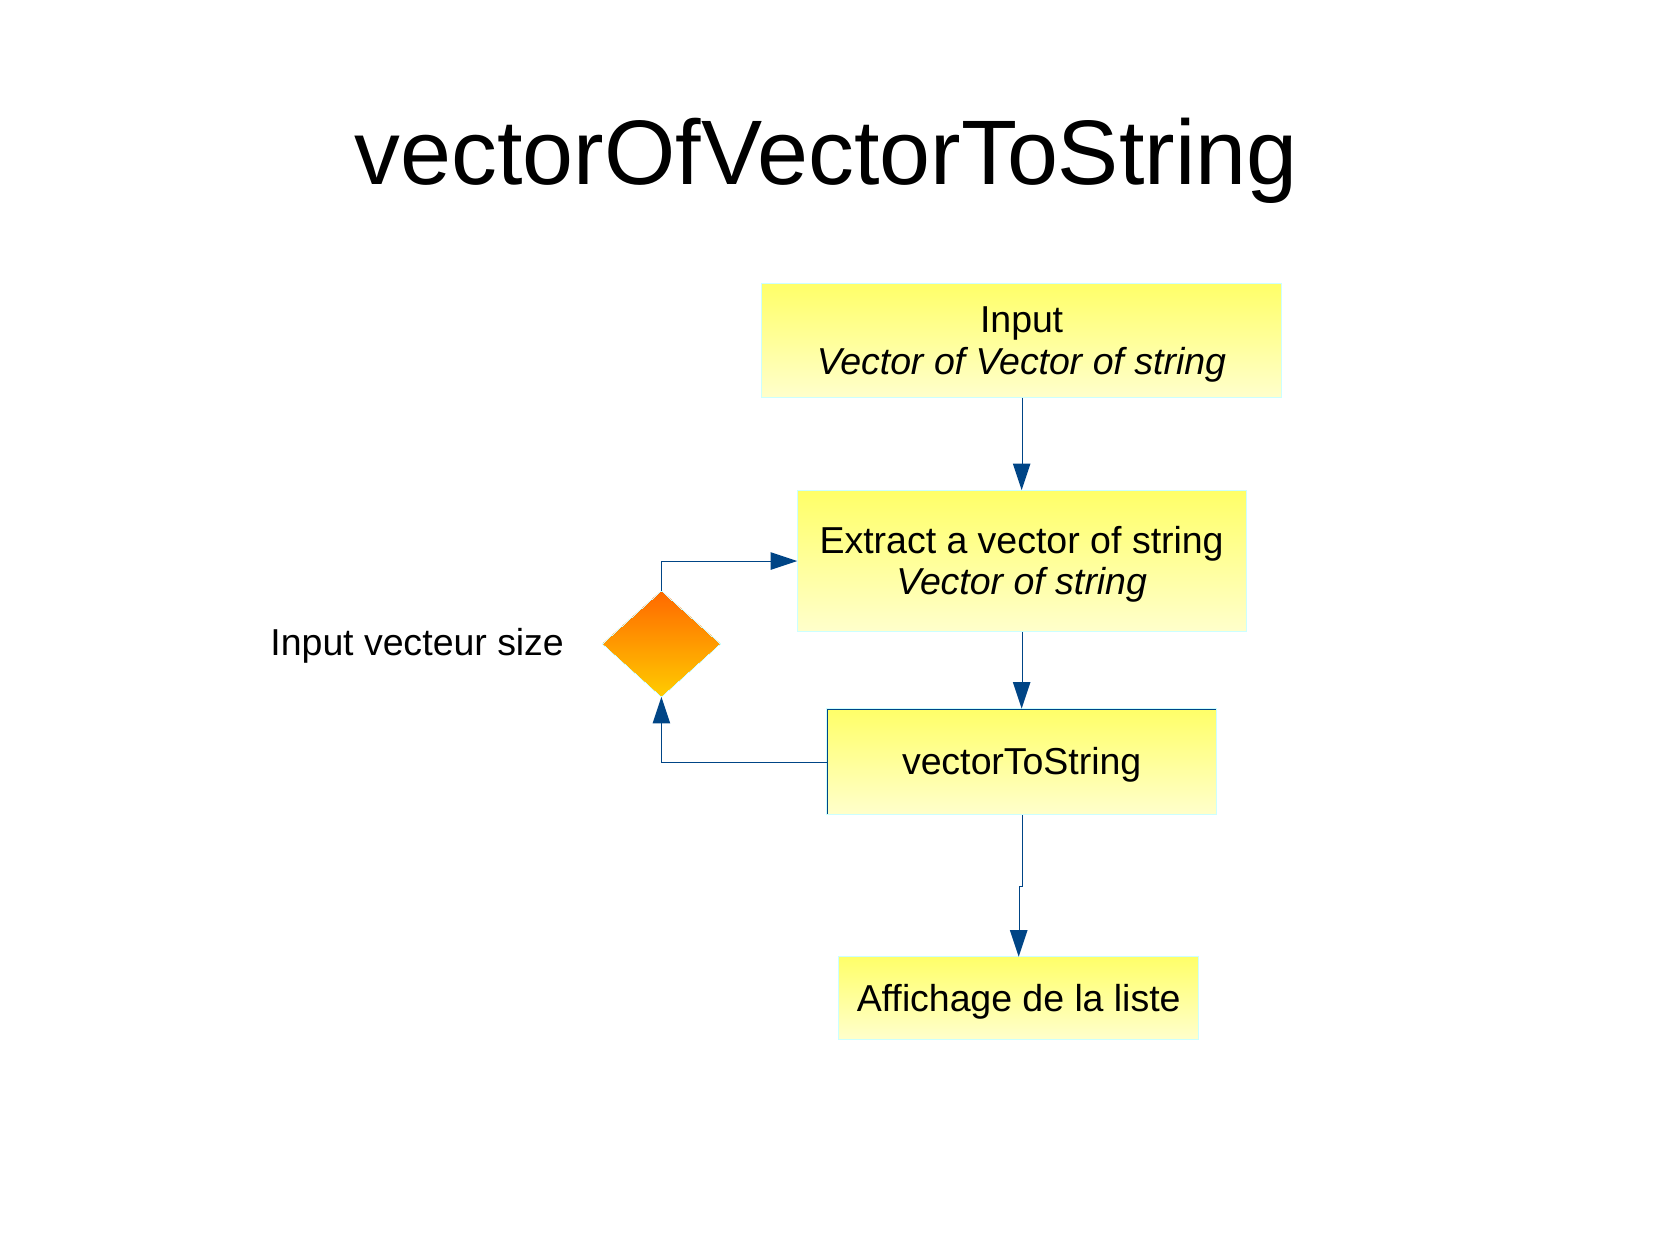

# vectorOfVectorToString
Input
Vector of Vector of string
Extract a vector of string
Vector of string
Input vecteur size
vectorToString
Affichage de la liste